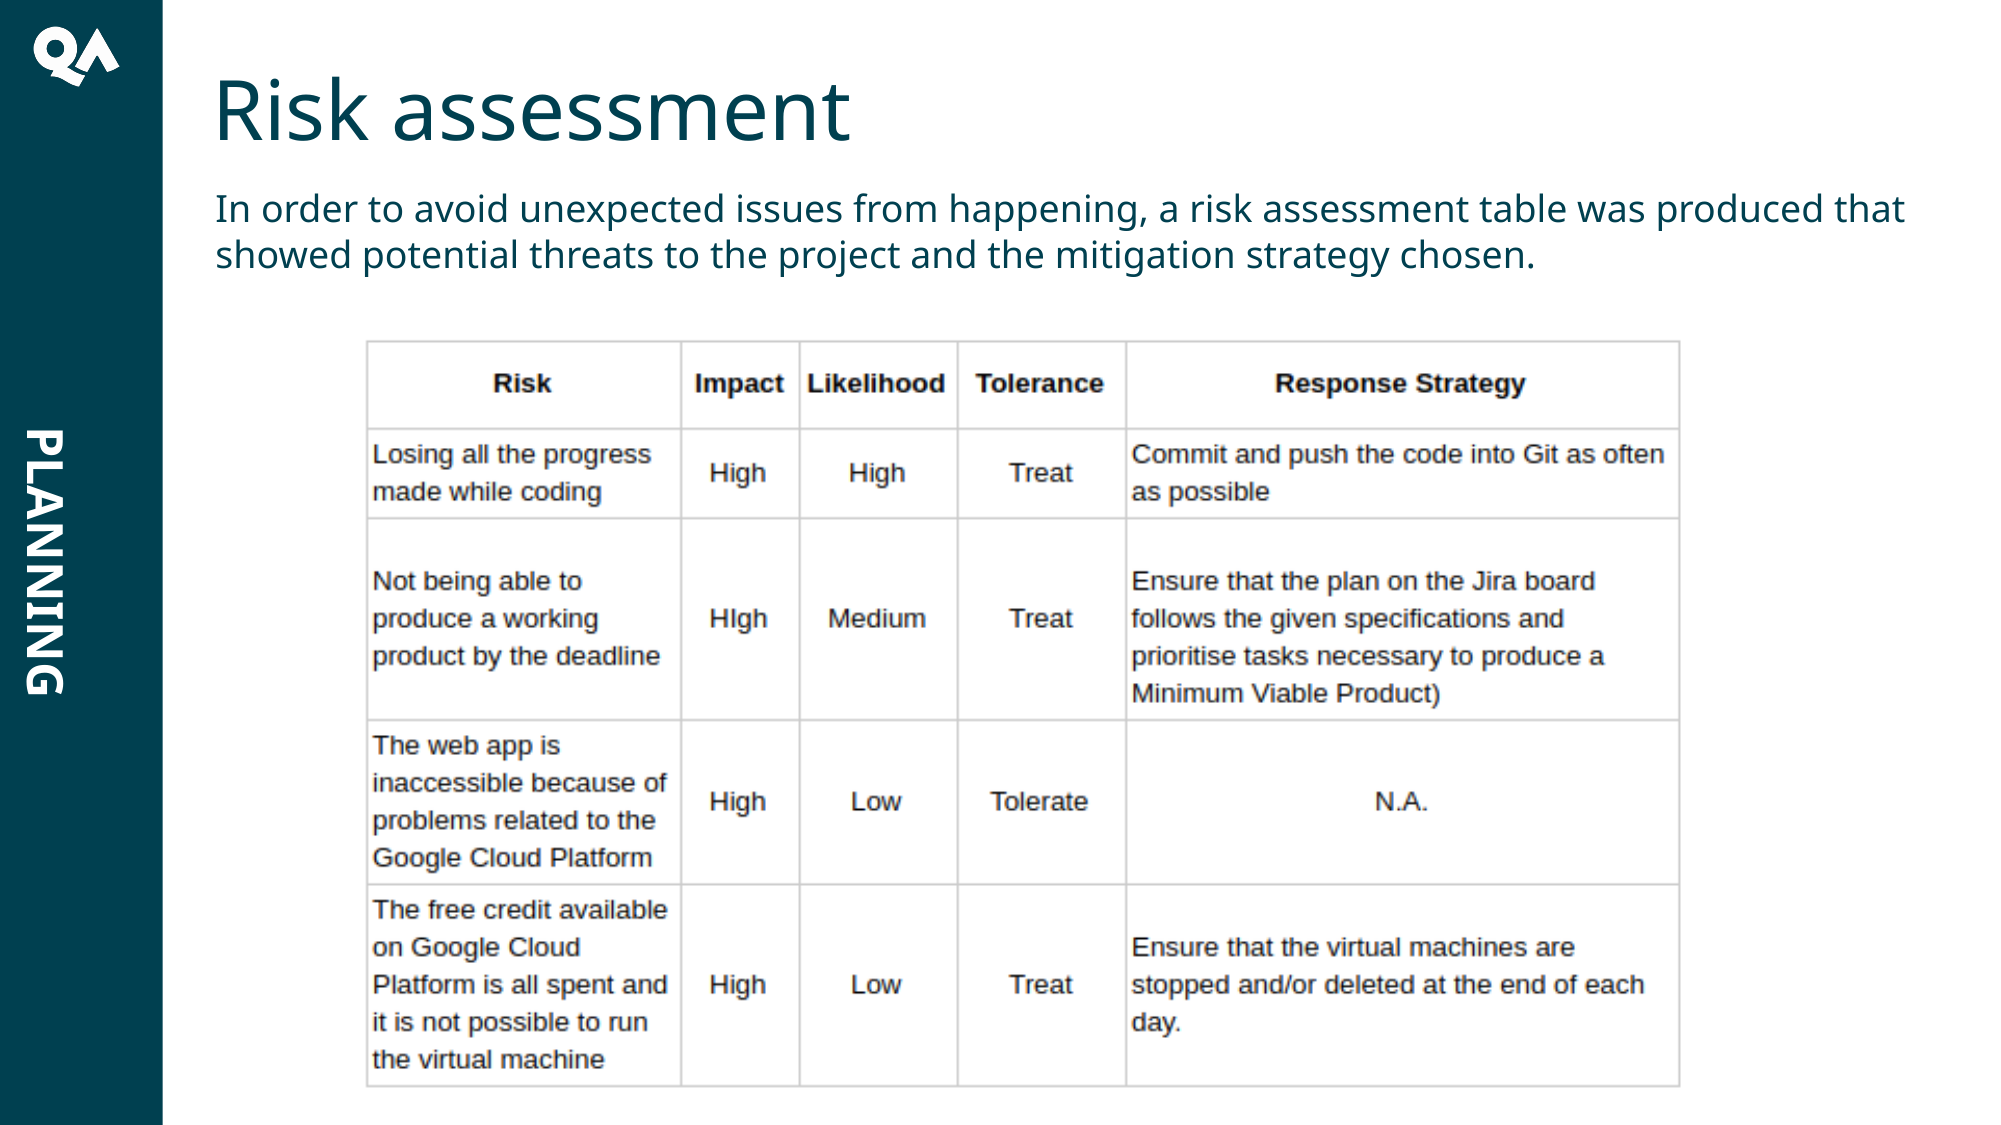

Risk assessment
# planning
In order to avoid unexpected issues from happening, a risk assessment table was produced that showed potential threats to the project and the mitigation strategy chosen.